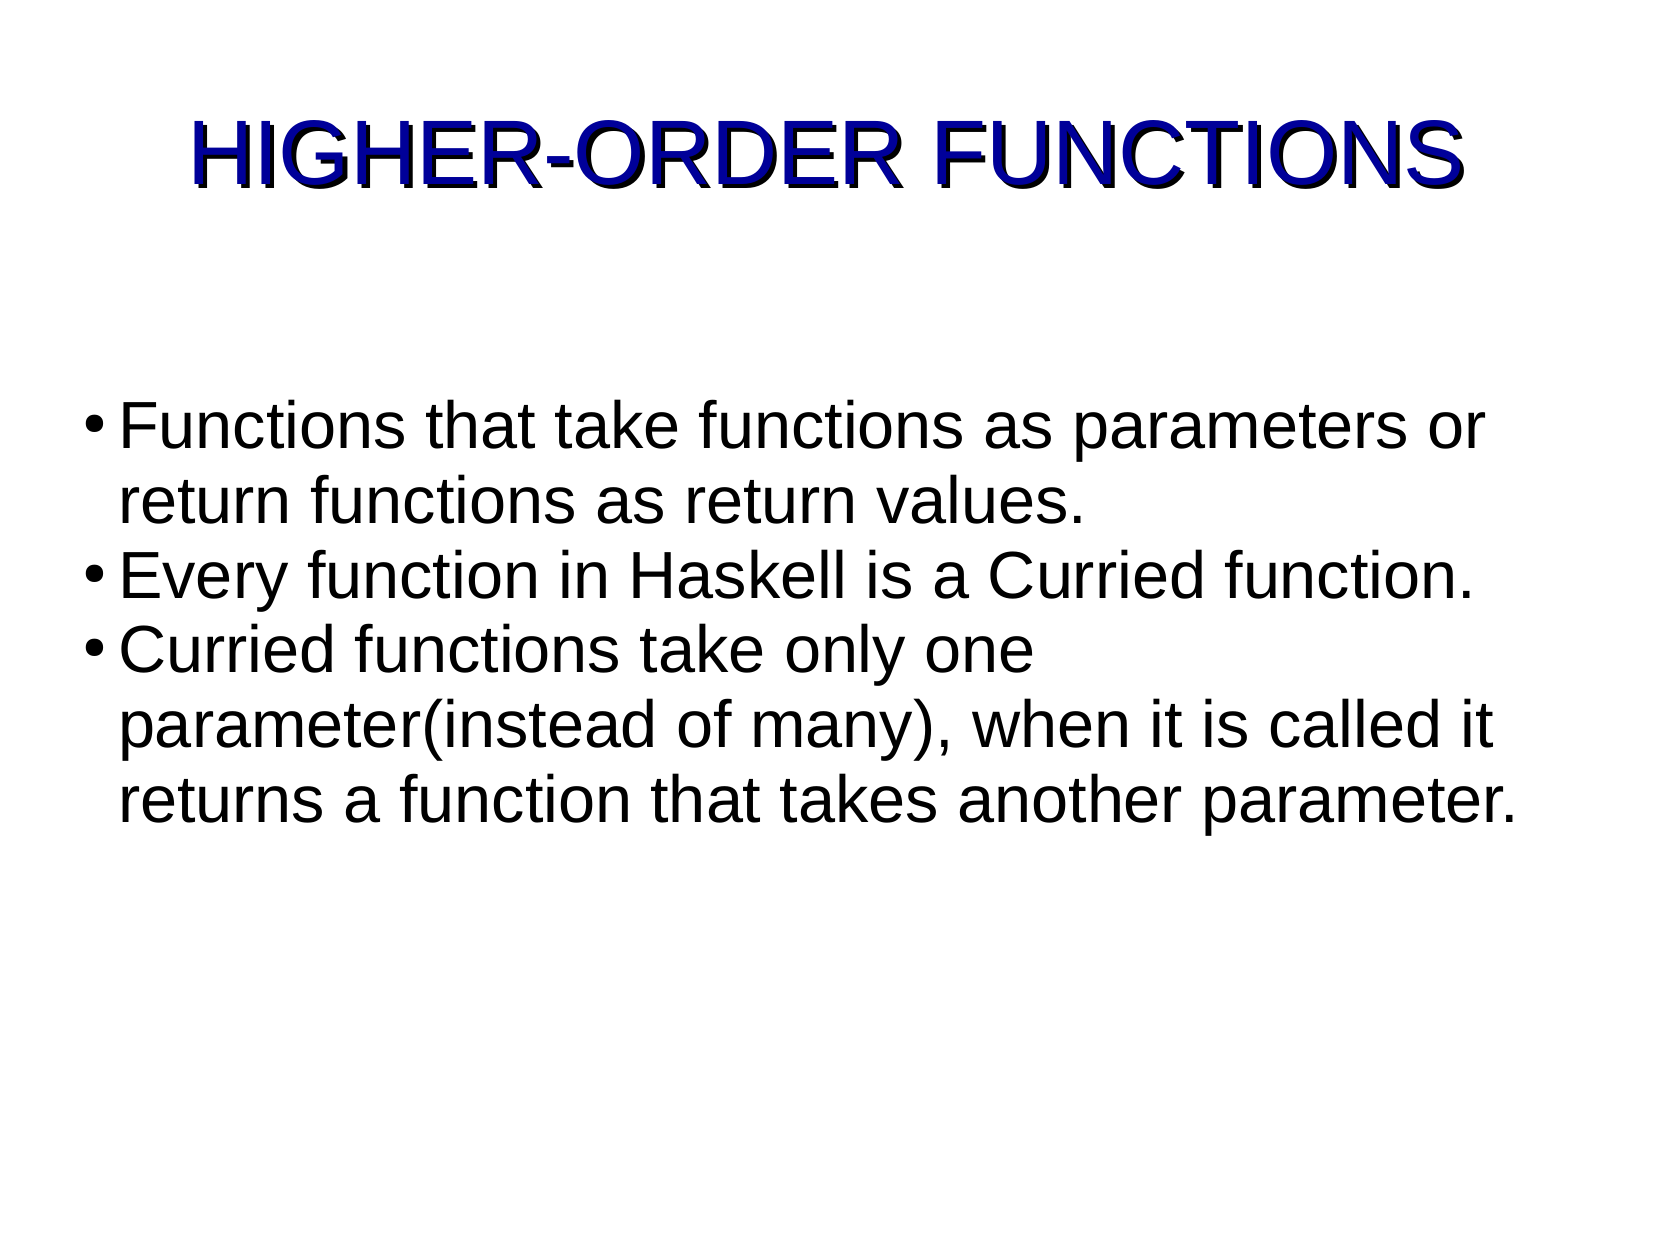

# HIGHER-ORDER FUNCTIONS
Functions that take functions as parameters or return functions as return values.
Every function in Haskell is a Curried function.
Curried functions take only one parameter(instead of many), when it is called it returns a function that takes another parameter.